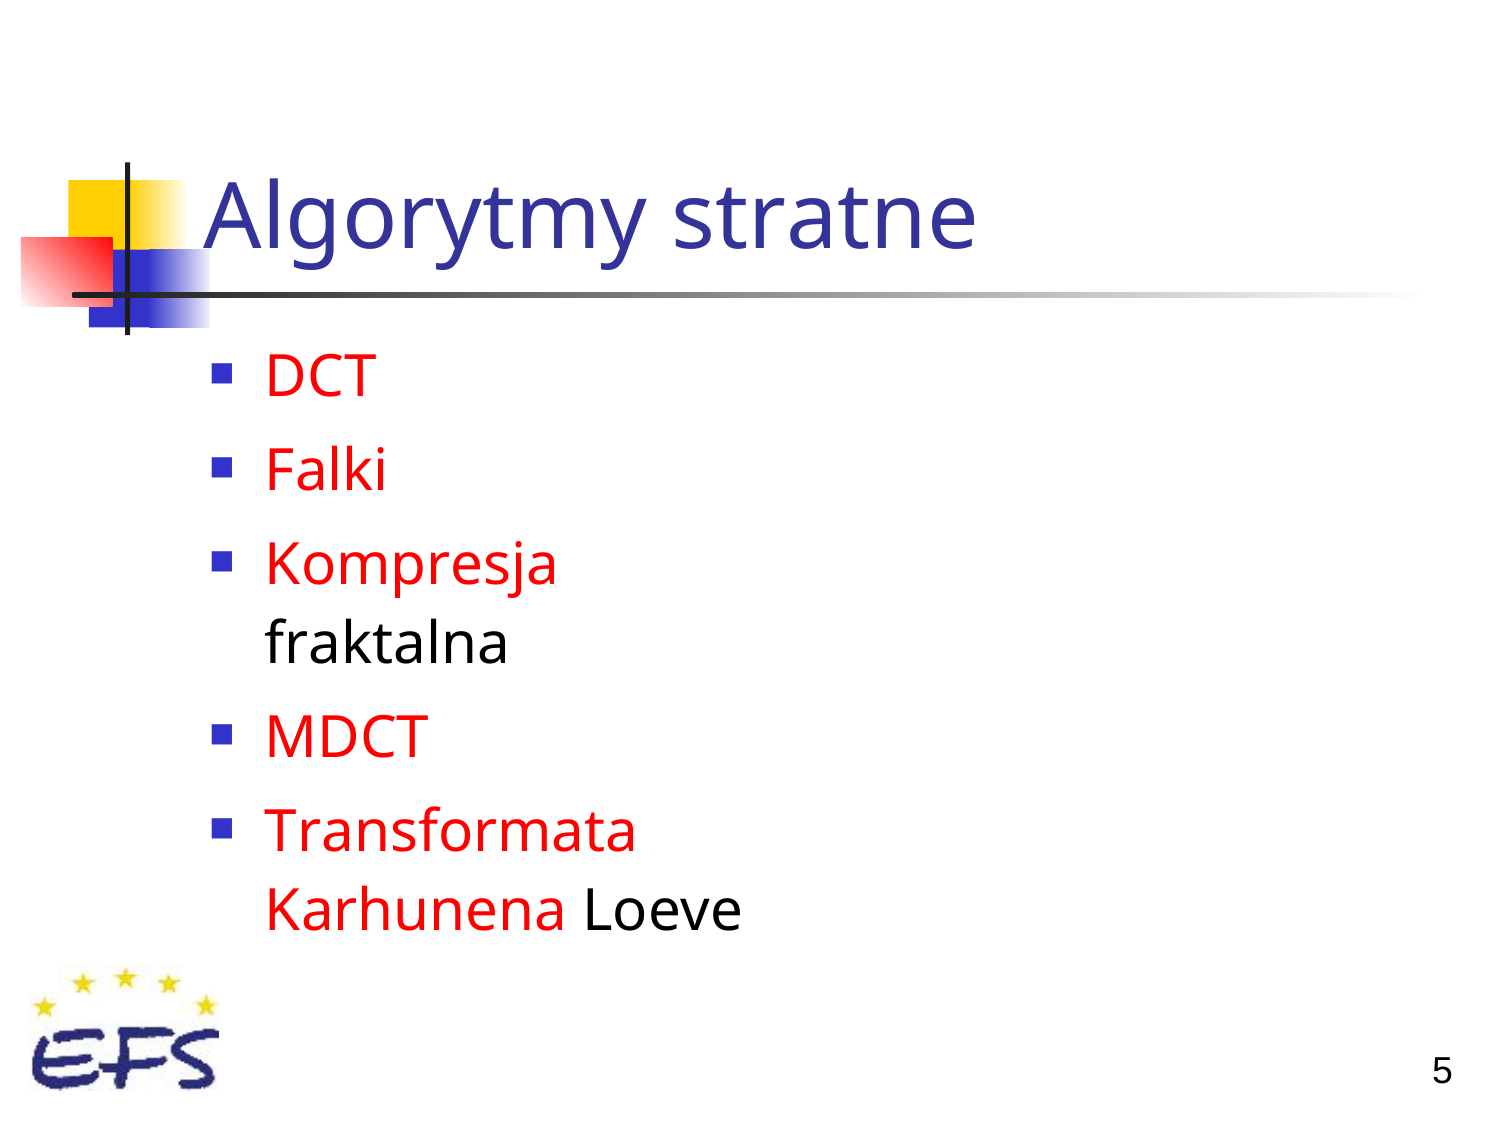

# Algorytmy stratne
DCT
Falki
Kompresja fraktalna
MDCT
Transformata Karhunena Loeve
5